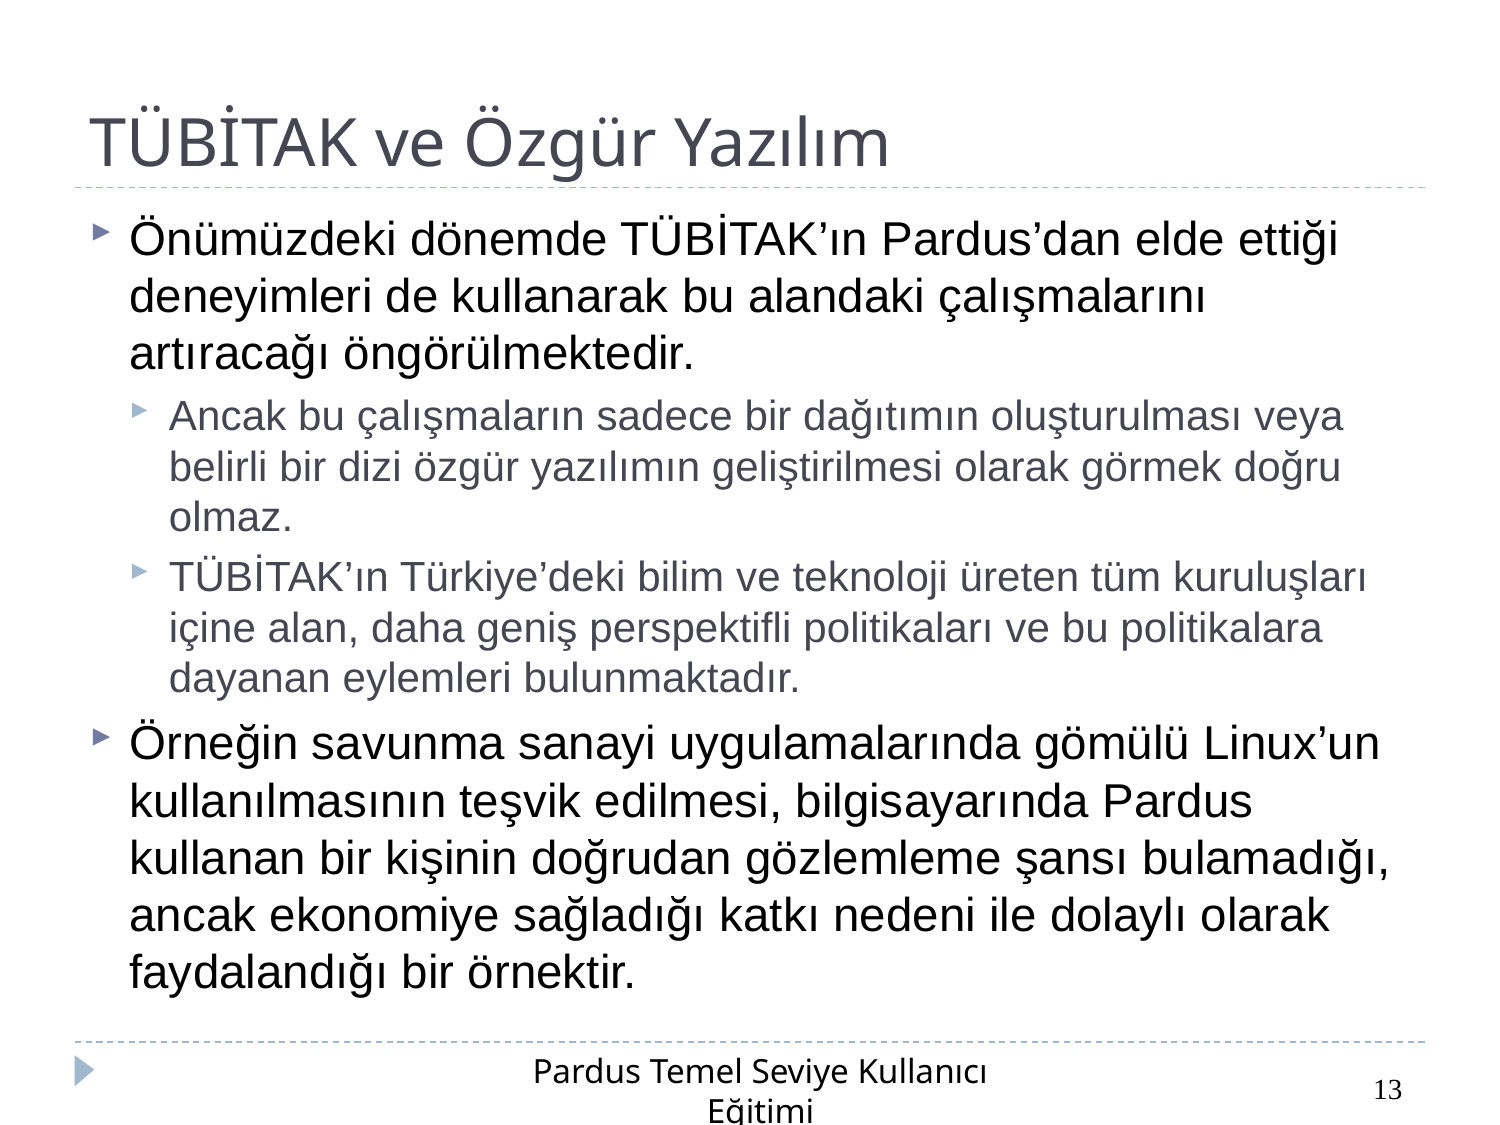

# TÜBİTAK ve Özgür Yazılım
Önümüzdeki dönemde TÜBİTAK’ın Pardus’dan elde ettiği deneyimleri de kullanarak bu alandaki çalışmalarını artıracağı öngörülmektedir.
Ancak bu çalışmaların sadece bir dağıtımın oluşturulması veya belirli bir dizi özgür yazılımın geliştirilmesi olarak görmek doğru olmaz.
TÜBİTAK’ın Türkiye’deki bilim ve teknoloji üreten tüm kuruluşları içine alan, daha geniş perspektifli politikaları ve bu politikalara dayanan eylemleri bulunmaktadır.
Örneğin savunma sanayi uygulamalarında gömülü Linux’un kullanılmasının teşvik edilmesi, bilgisayarında Pardus kullanan bir kişinin doğrudan gözlemleme şansı bulamadığı, ancak ekonomiye sağladığı katkı nedeni ile dolaylı olarak faydalandığı bir örnektir.